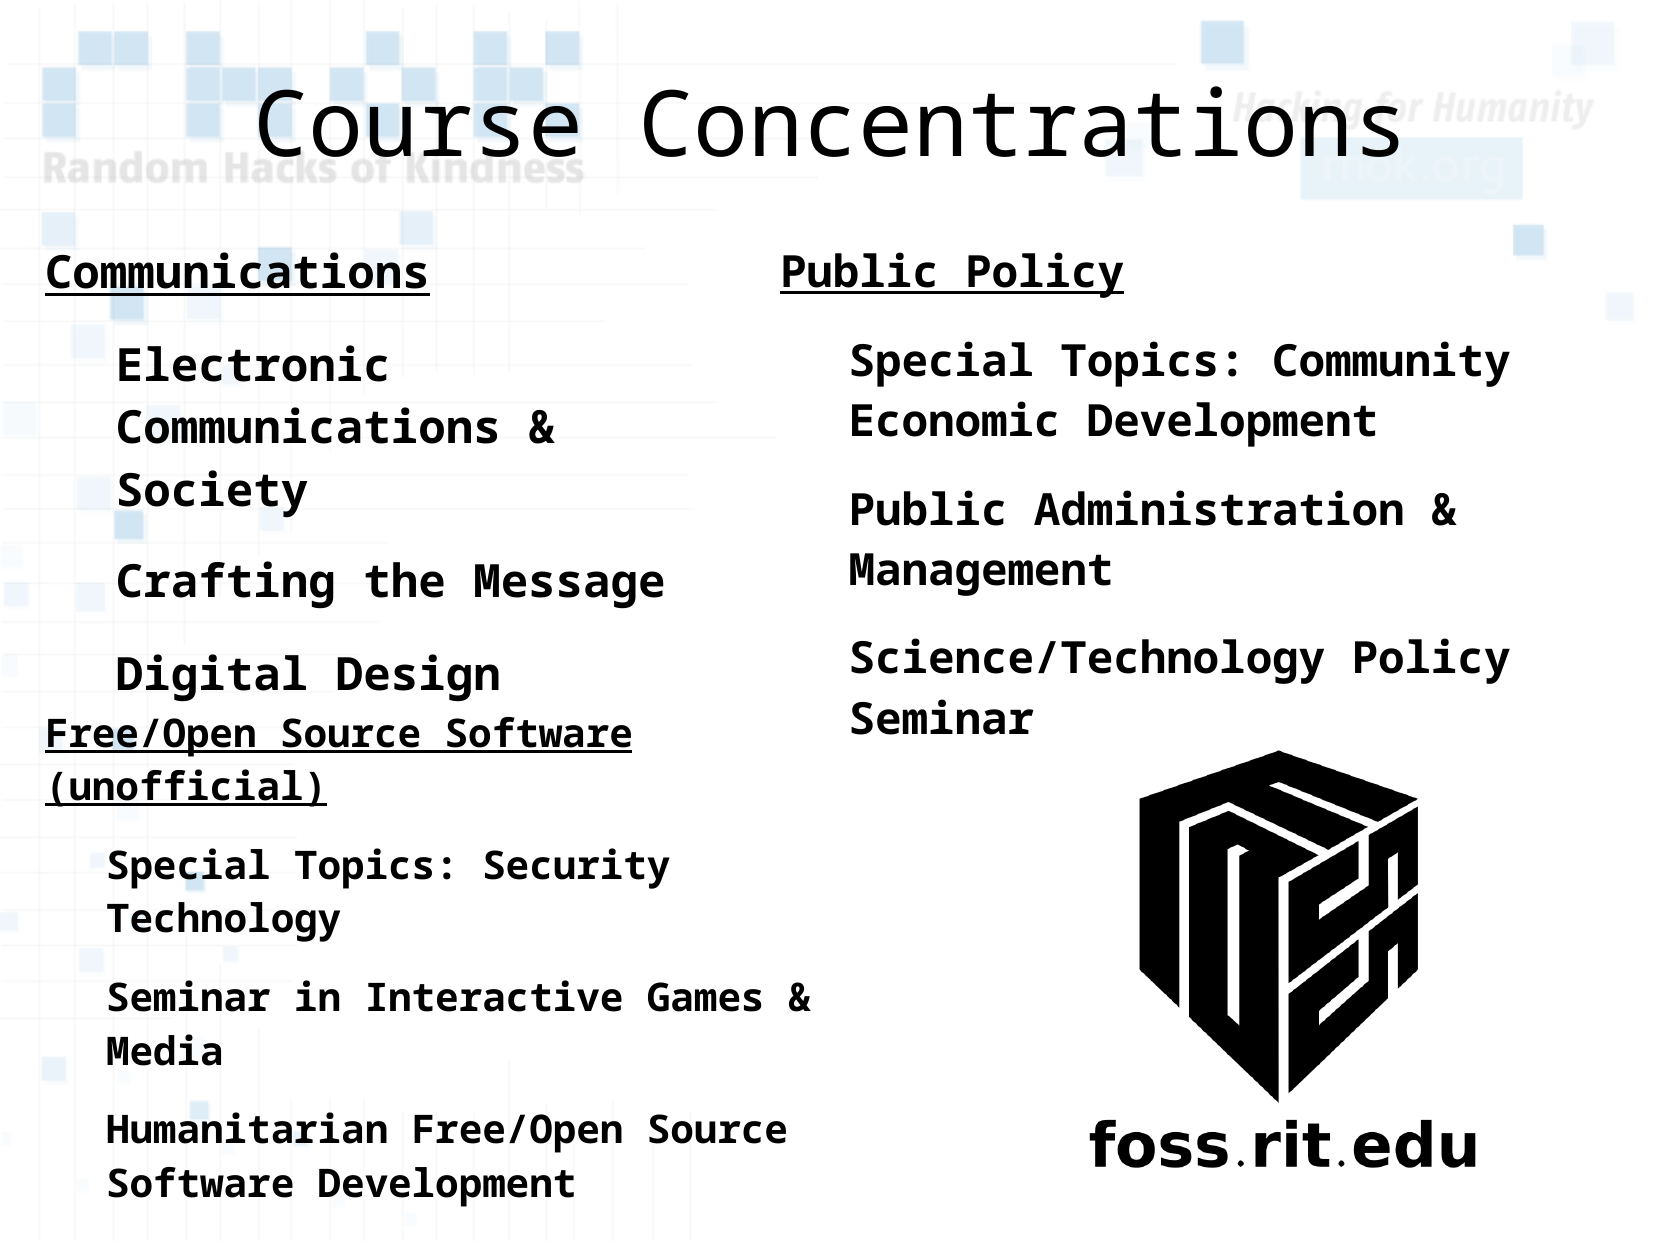

Course Concentrations
# Communications
Electronic Communications & Society
Crafting the Message
Digital Design
Public Policy
Special Topics: Community Economic Development
Public Administration & Management
Science/Technology Policy Seminar
Free/Open Source Software (unofficial)
Special Topics: Security Technology
Seminar in Interactive Games & Media
Humanitarian Free/Open Source Software Development